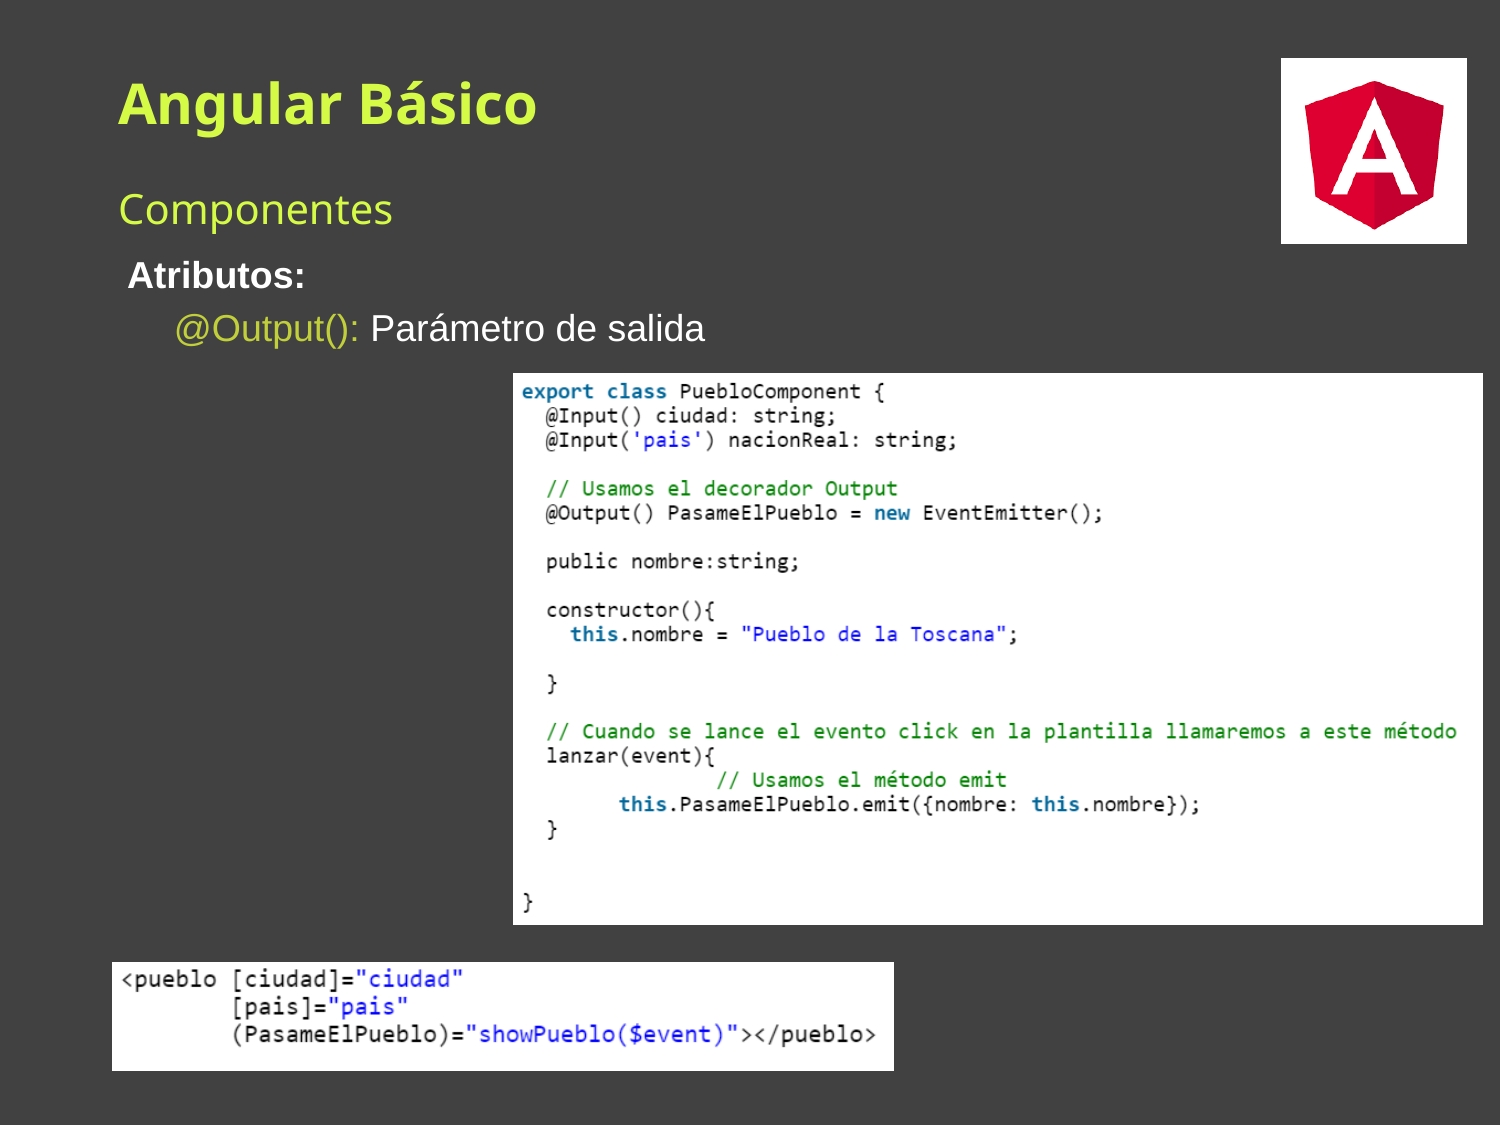

# Angular Básico
Componentes
Atributos:
@Output(): Parámetro de salida